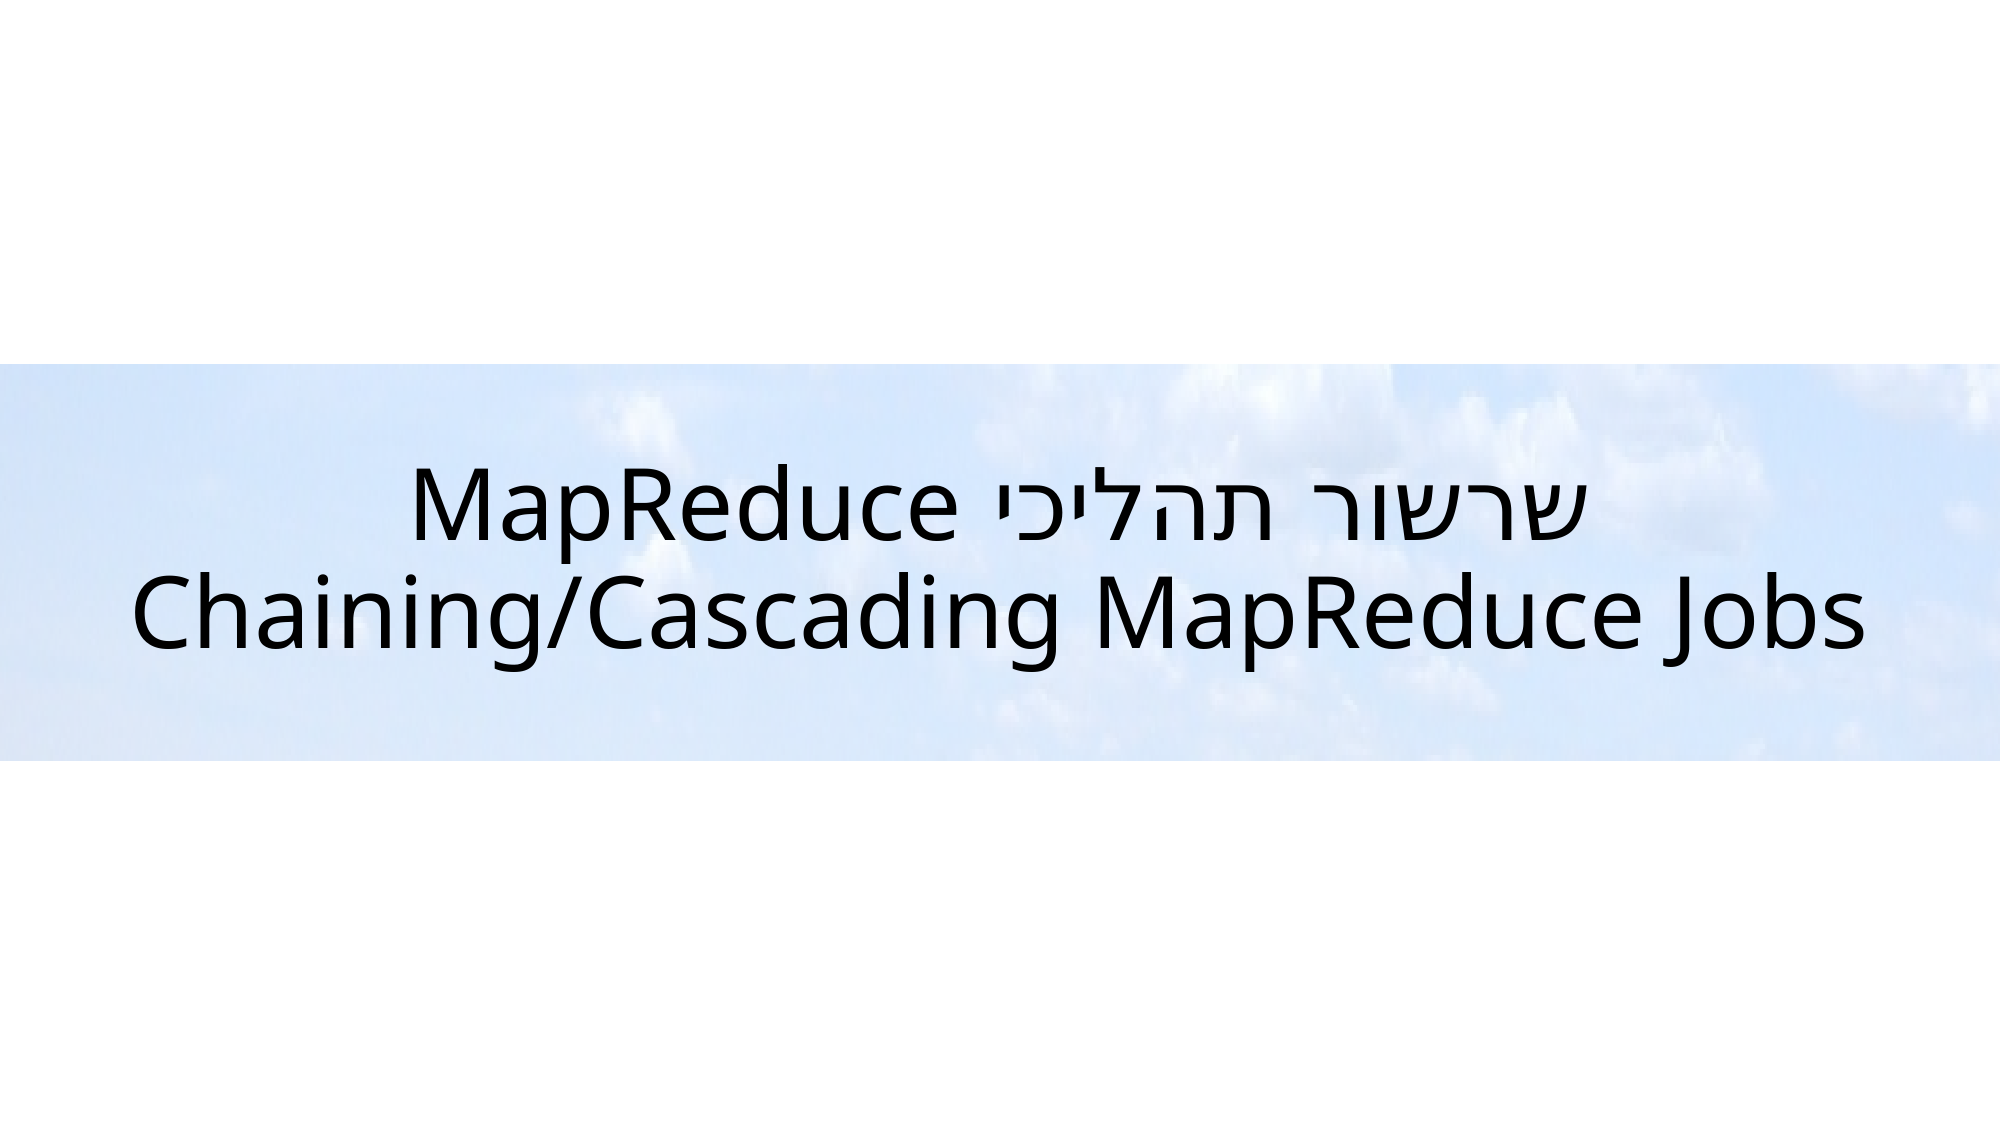

# שרשור תהליכי MapReduce Chaining/Cascading MapReduce Jobs